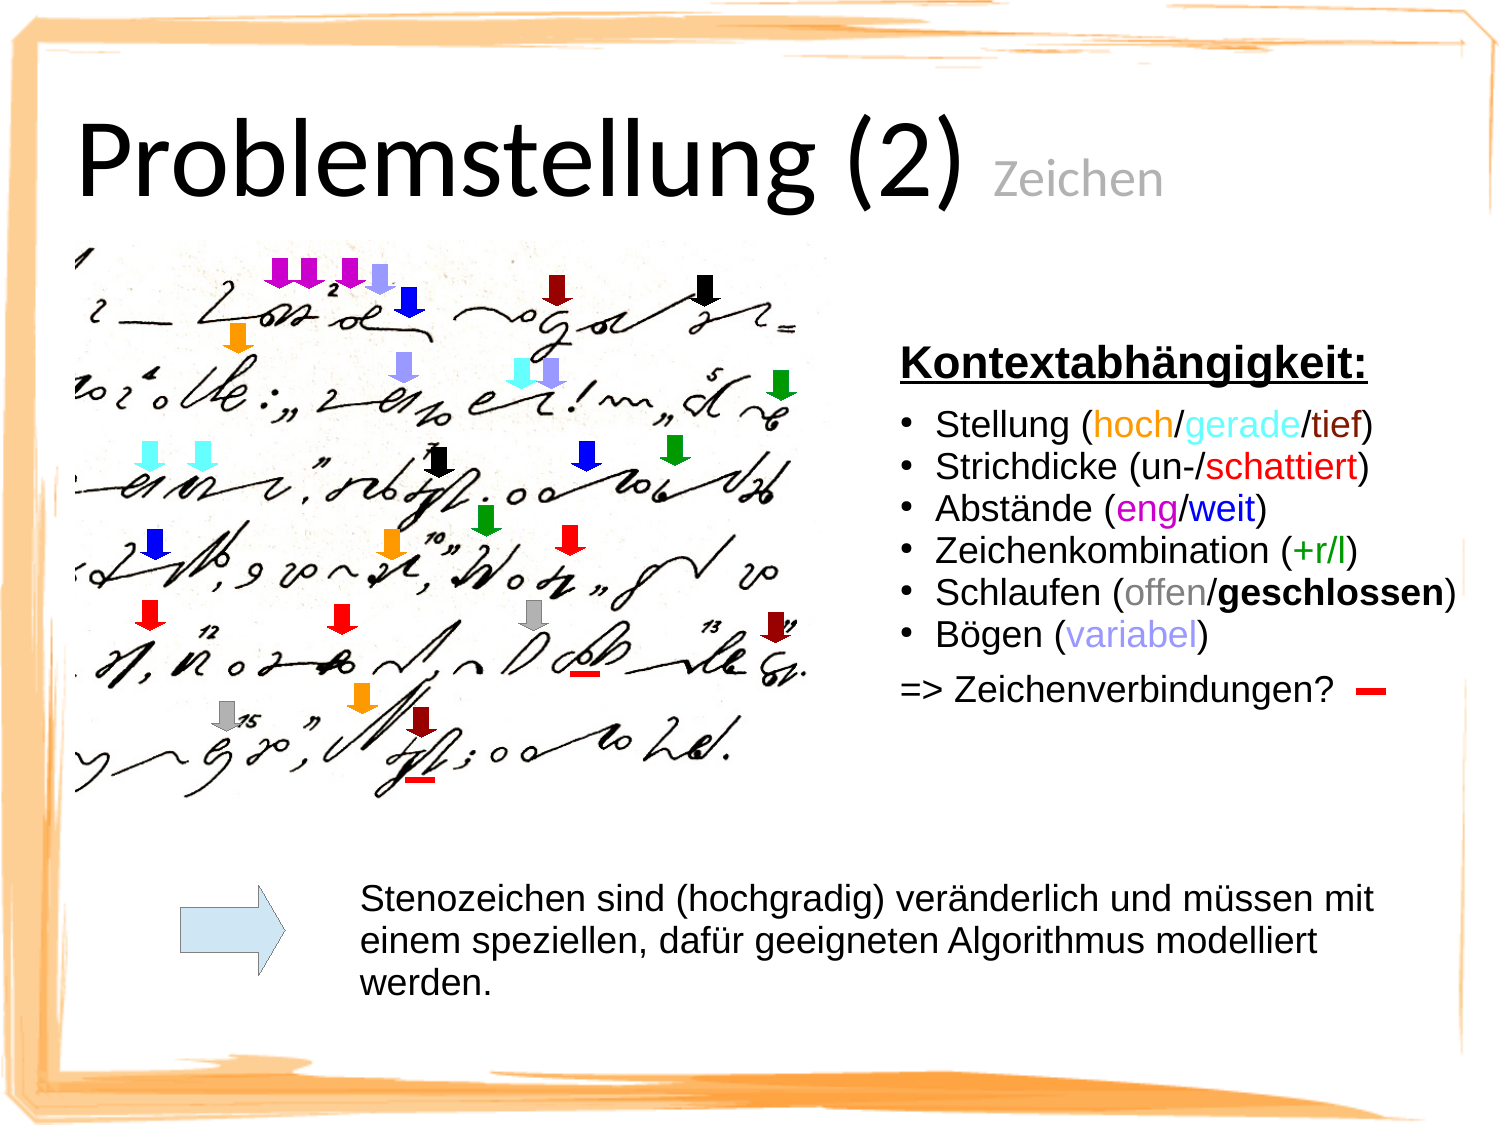

# Problemstellung (2) Zeichen
Kontextabhängigkeit:
Stellung (hoch/gerade/tief)
Strichdicke (un-/schattiert)
Abstände (eng/weit)
Zeichenkombination (+r/l)
Schlaufen (offen/geschlossen)
Bögen (variabel)
=> Zeichenverbindungen?
Stenozeichen sind (hochgradig) veränderlich und müssen mit einem speziellen, dafür geeigneten Algorithmus modelliert werden.